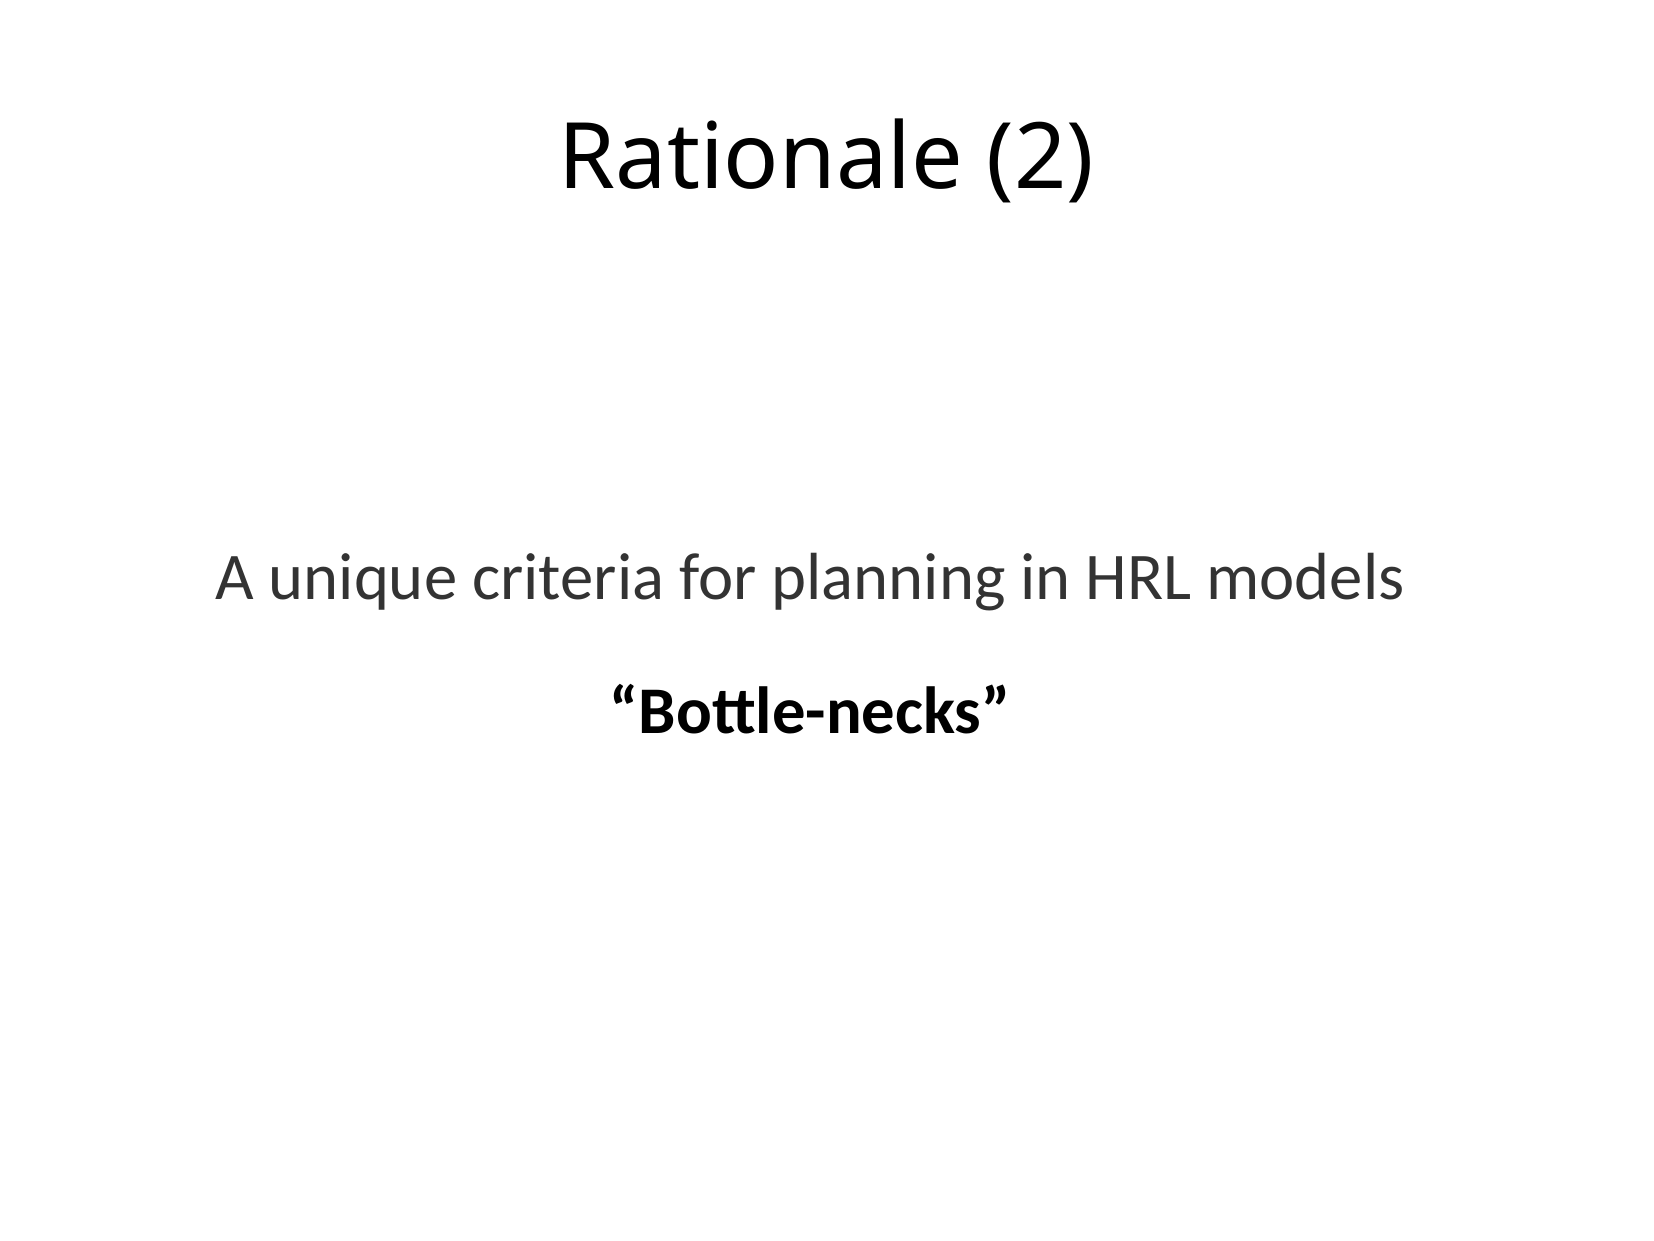

# Rationale (2)
A unique criteria for planning in HRL models
“Bottle-necks”